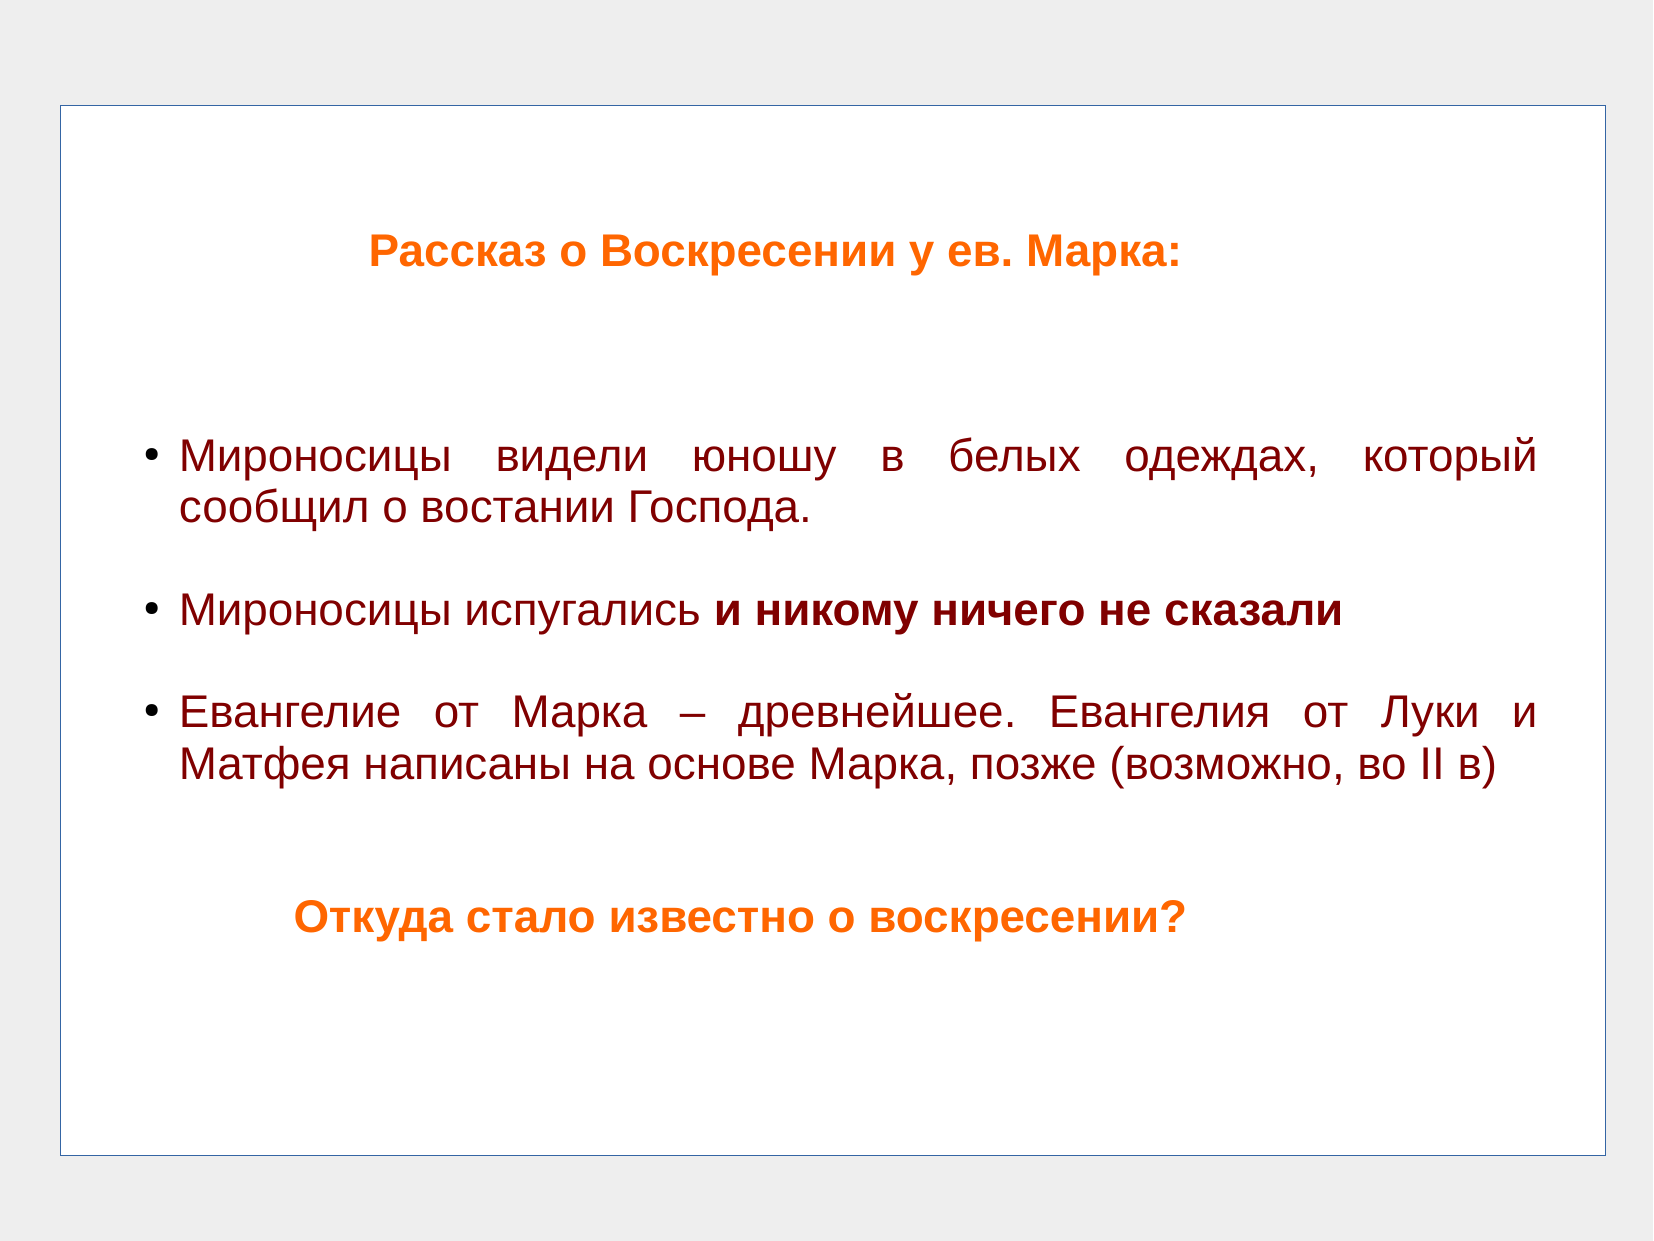

# Рассказ о Воскресении у ев. Марка:
Мироносицы видели юношу в белых одеждах, который сообщил о востании Господа.
Мироносицы испугались и никому ничего не сказали
Евангелие от Марка – древнейшее. Евангелия от Луки и Матфея написаны на основе Марка, позже (возможно, во II в)
		Откуда стало известно о воскресении?